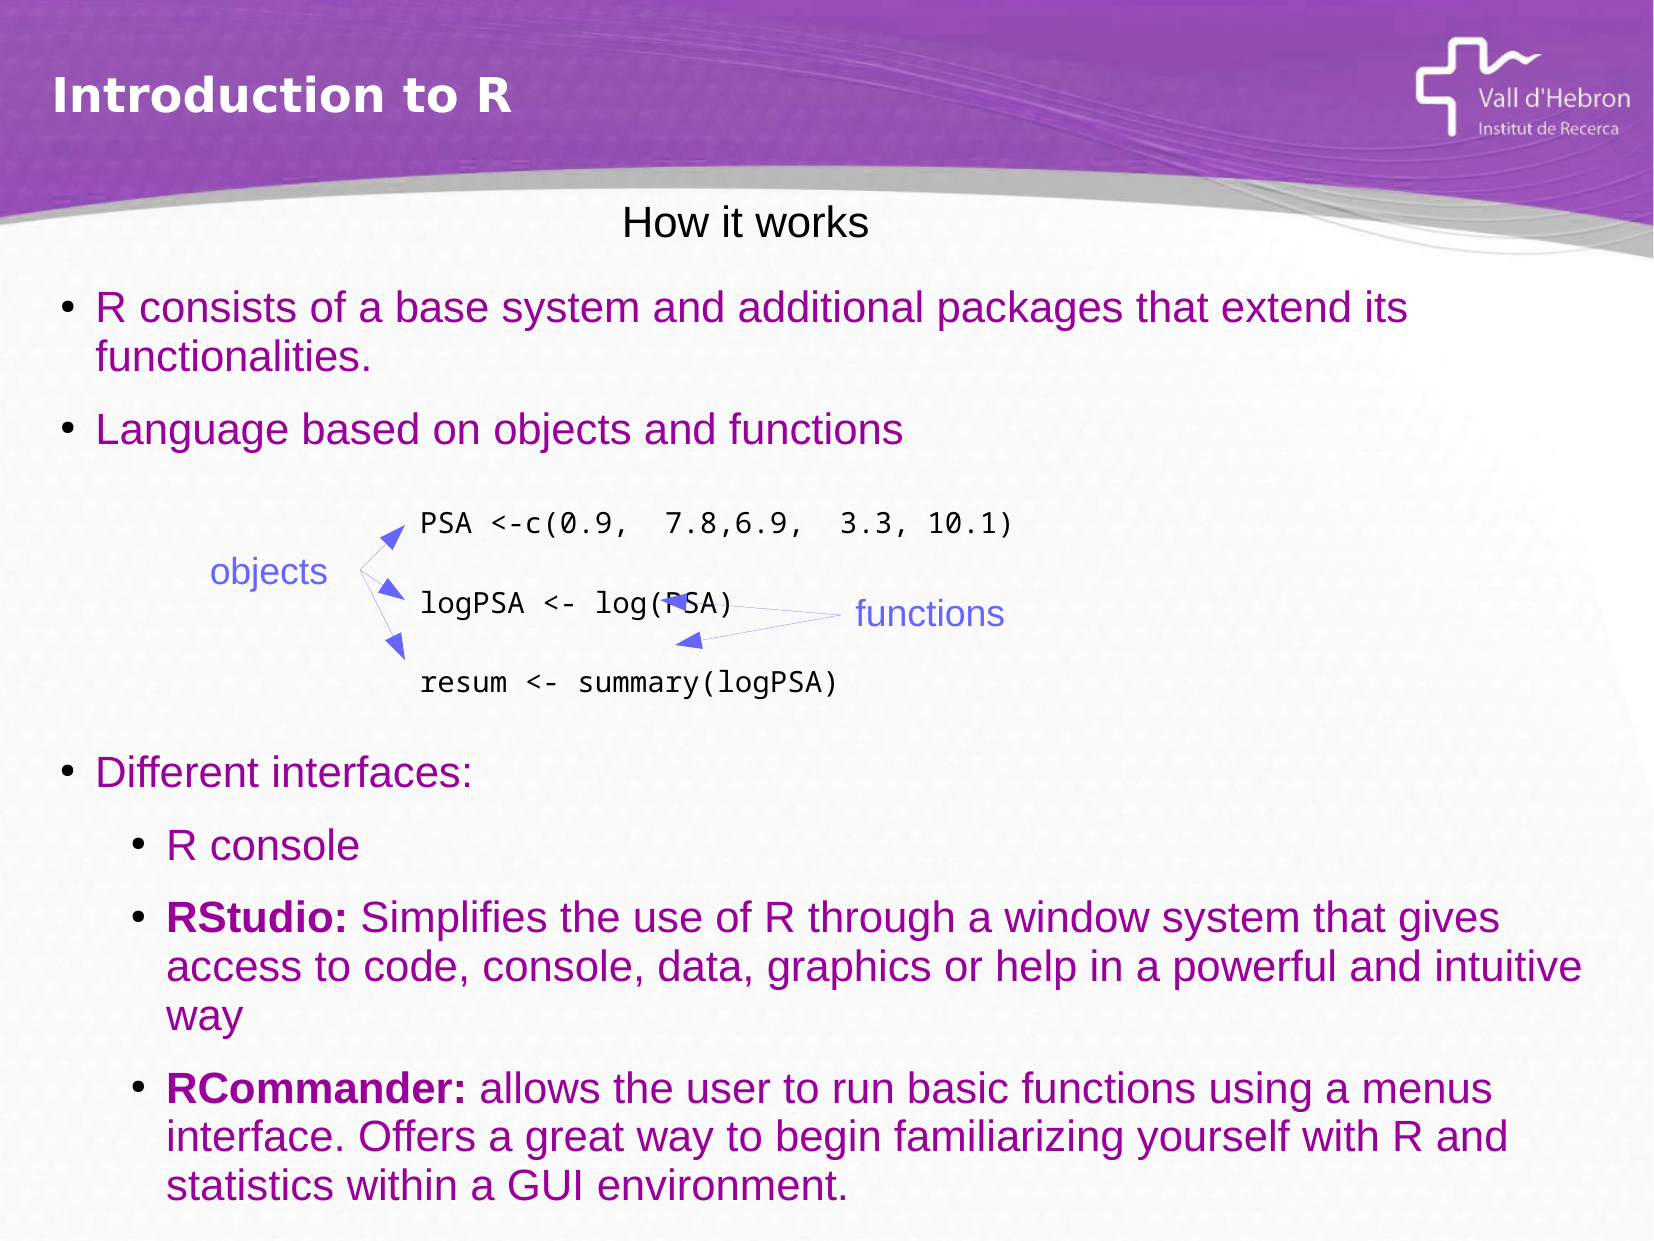

Introduction to R
How it works
R consists of a base system and additional packages that extend its functionalities.
Language based on objects and functions
PSA <-c(0.9, 7.8,6.9, 3.3, 10.1)
logPSA <- log(PSA)
resum <- summary(logPSA)
objects
functions
Different interfaces:
R console
RStudio: Simplifies the use of R through a window system that gives access to code, console, data, graphics or help in a powerful and intuitive way
RCommander: allows the user to run basic functions using a menus interface. Offers a great way to begin familiarizing yourself with R and statistics within a GUI environment.